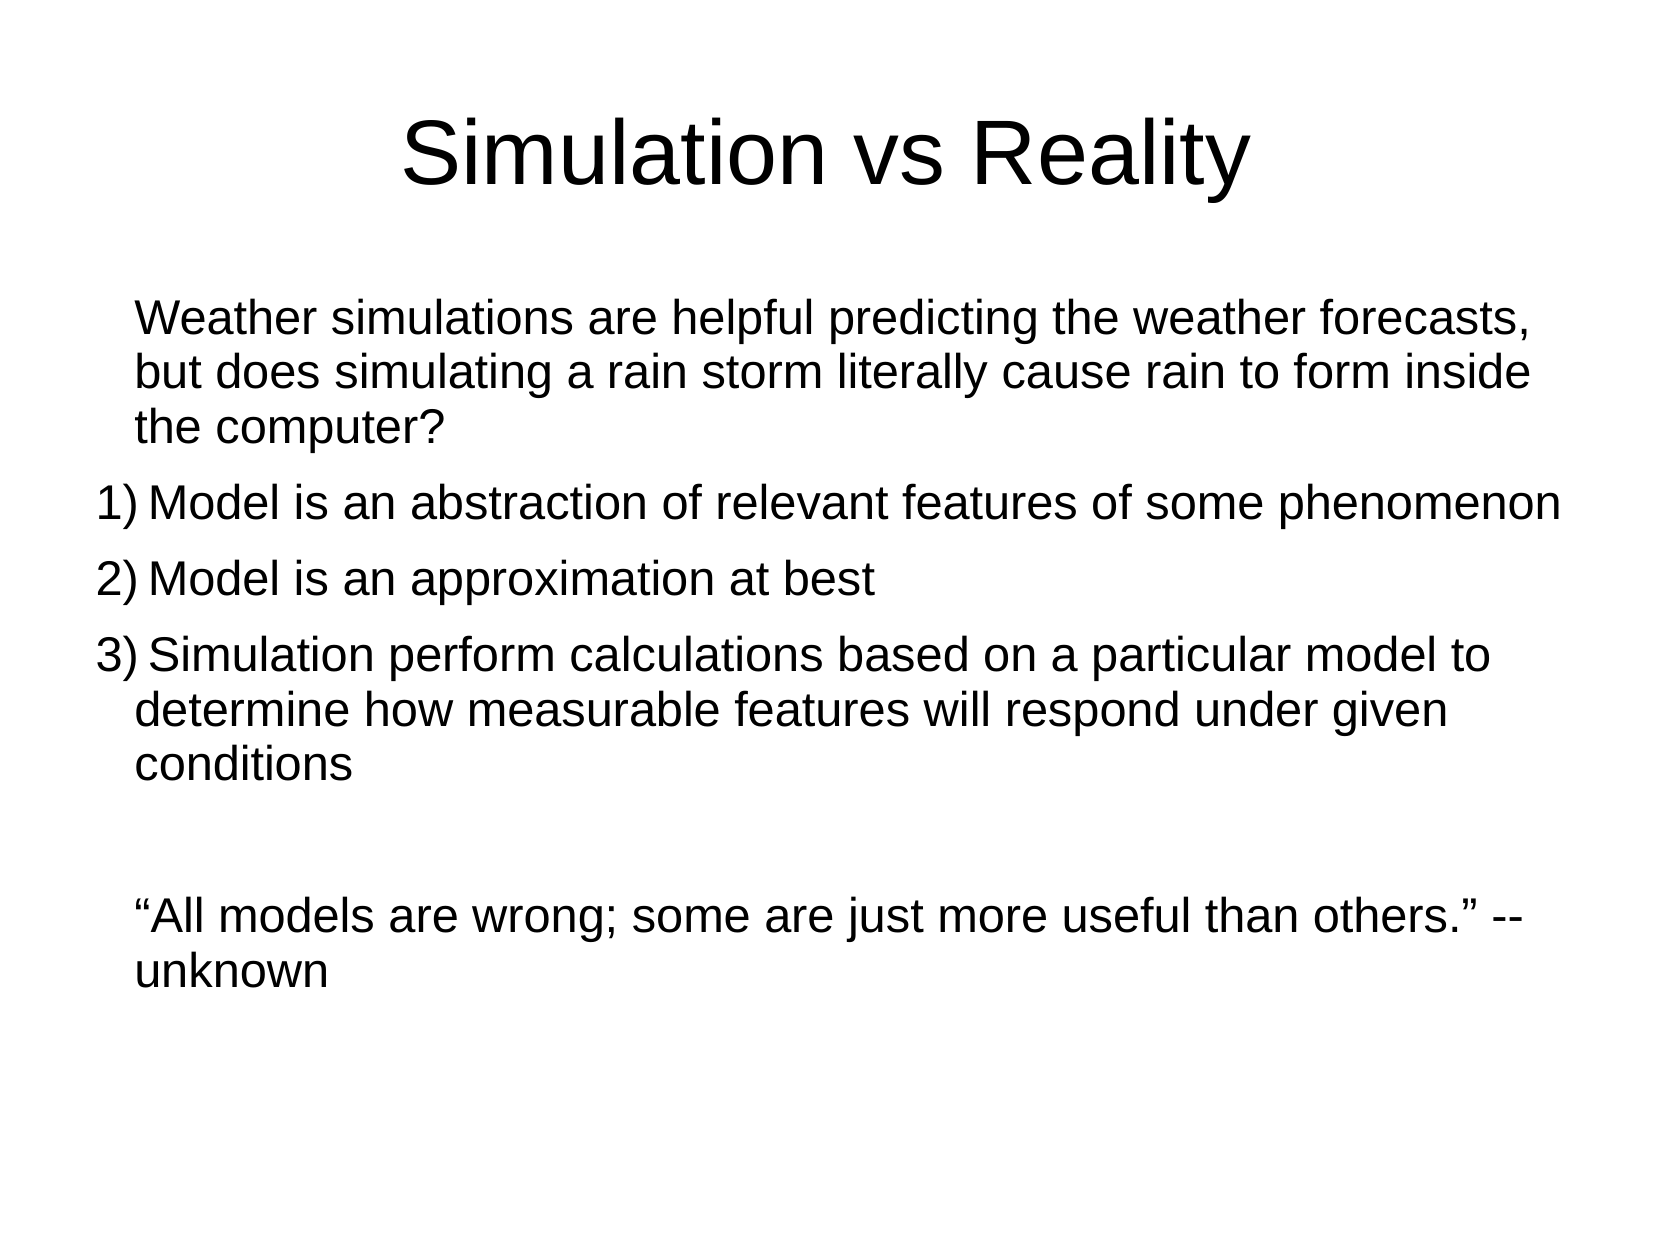

# Simulation vs Reality
Weather simulations are helpful predicting the weather forecasts, but does simulating a rain storm literally cause rain to form inside the computer?
 Model is an abstraction of relevant features of some phenomenon
 Model is an approximation at best
 Simulation perform calculations based on a particular model to determine how measurable features will respond under given conditions
“All models are wrong; some are just more useful than others.” --unknown